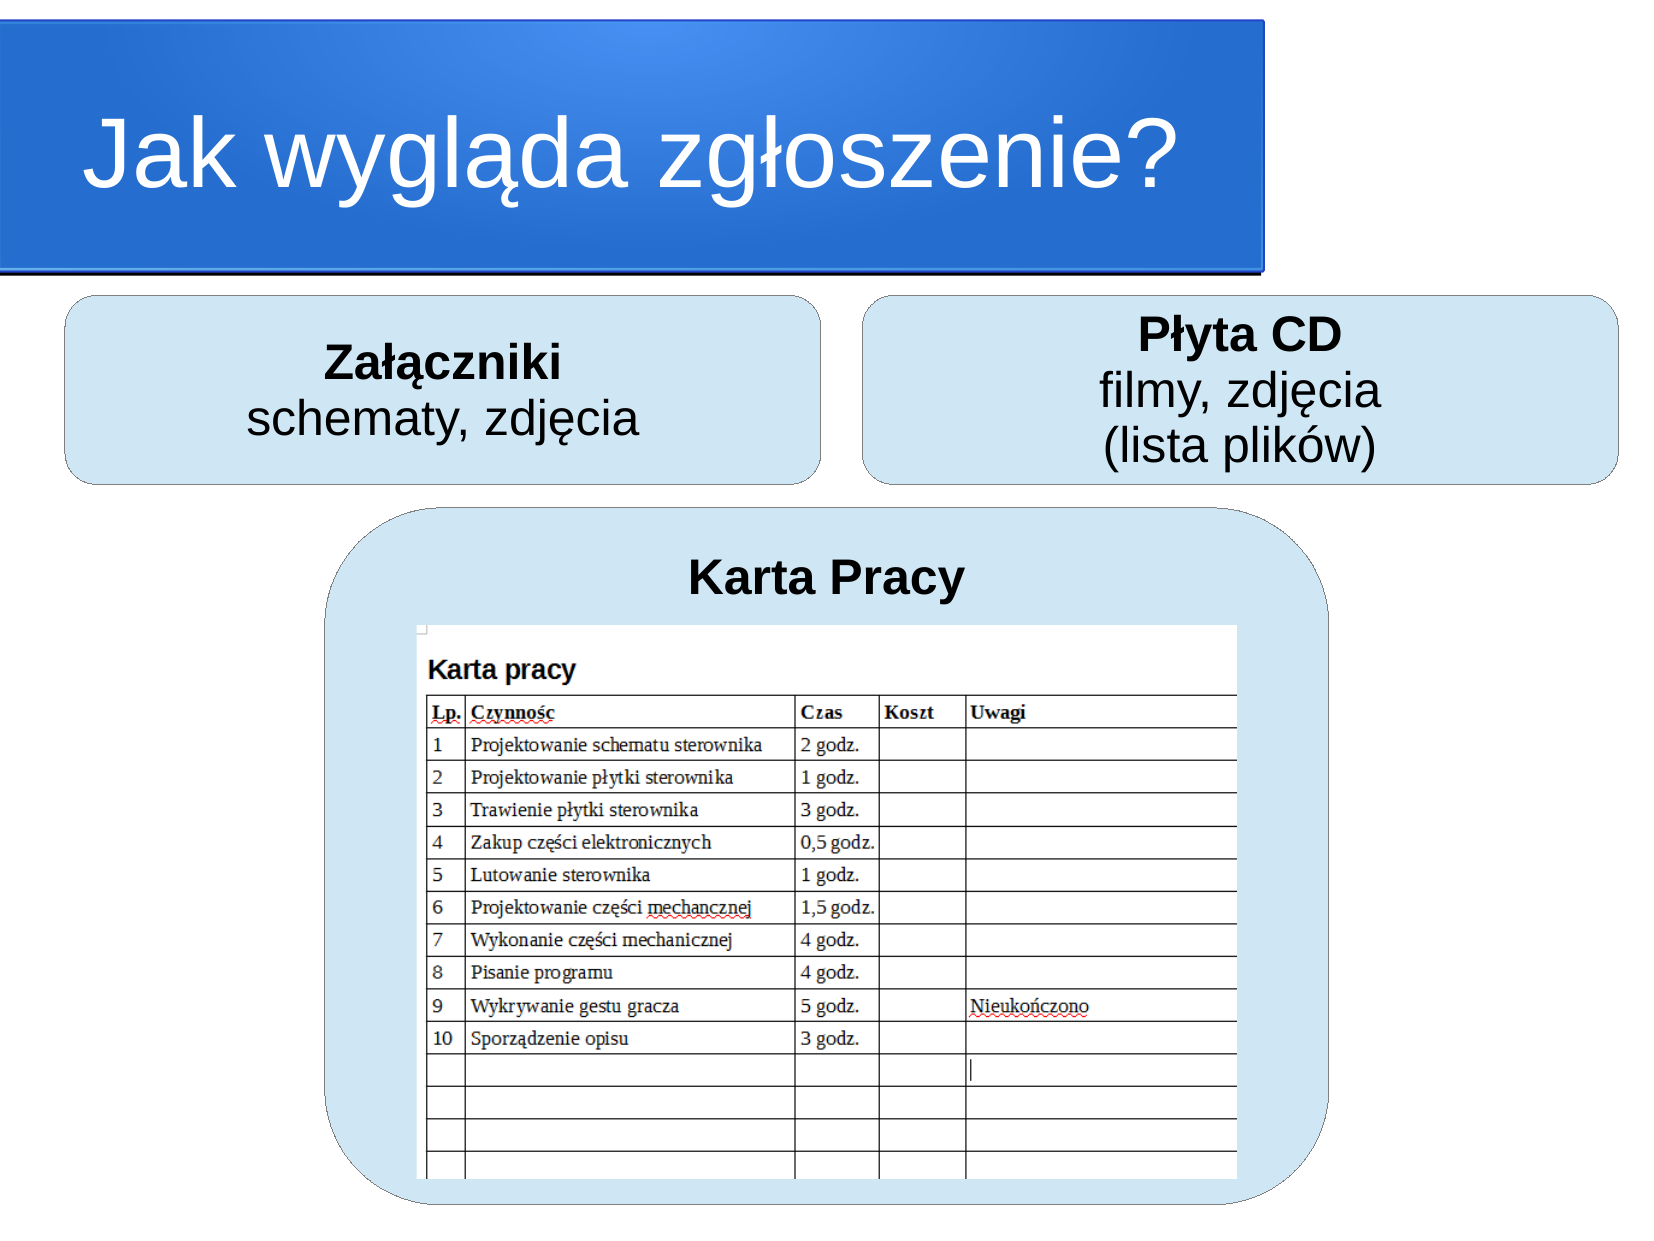

# Jak wygląda zgłoszenie?
Załączniki
schematy, zdjęcia
Płyta CD
filmy, zdjęcia
(lista plików)
Karta Pracy